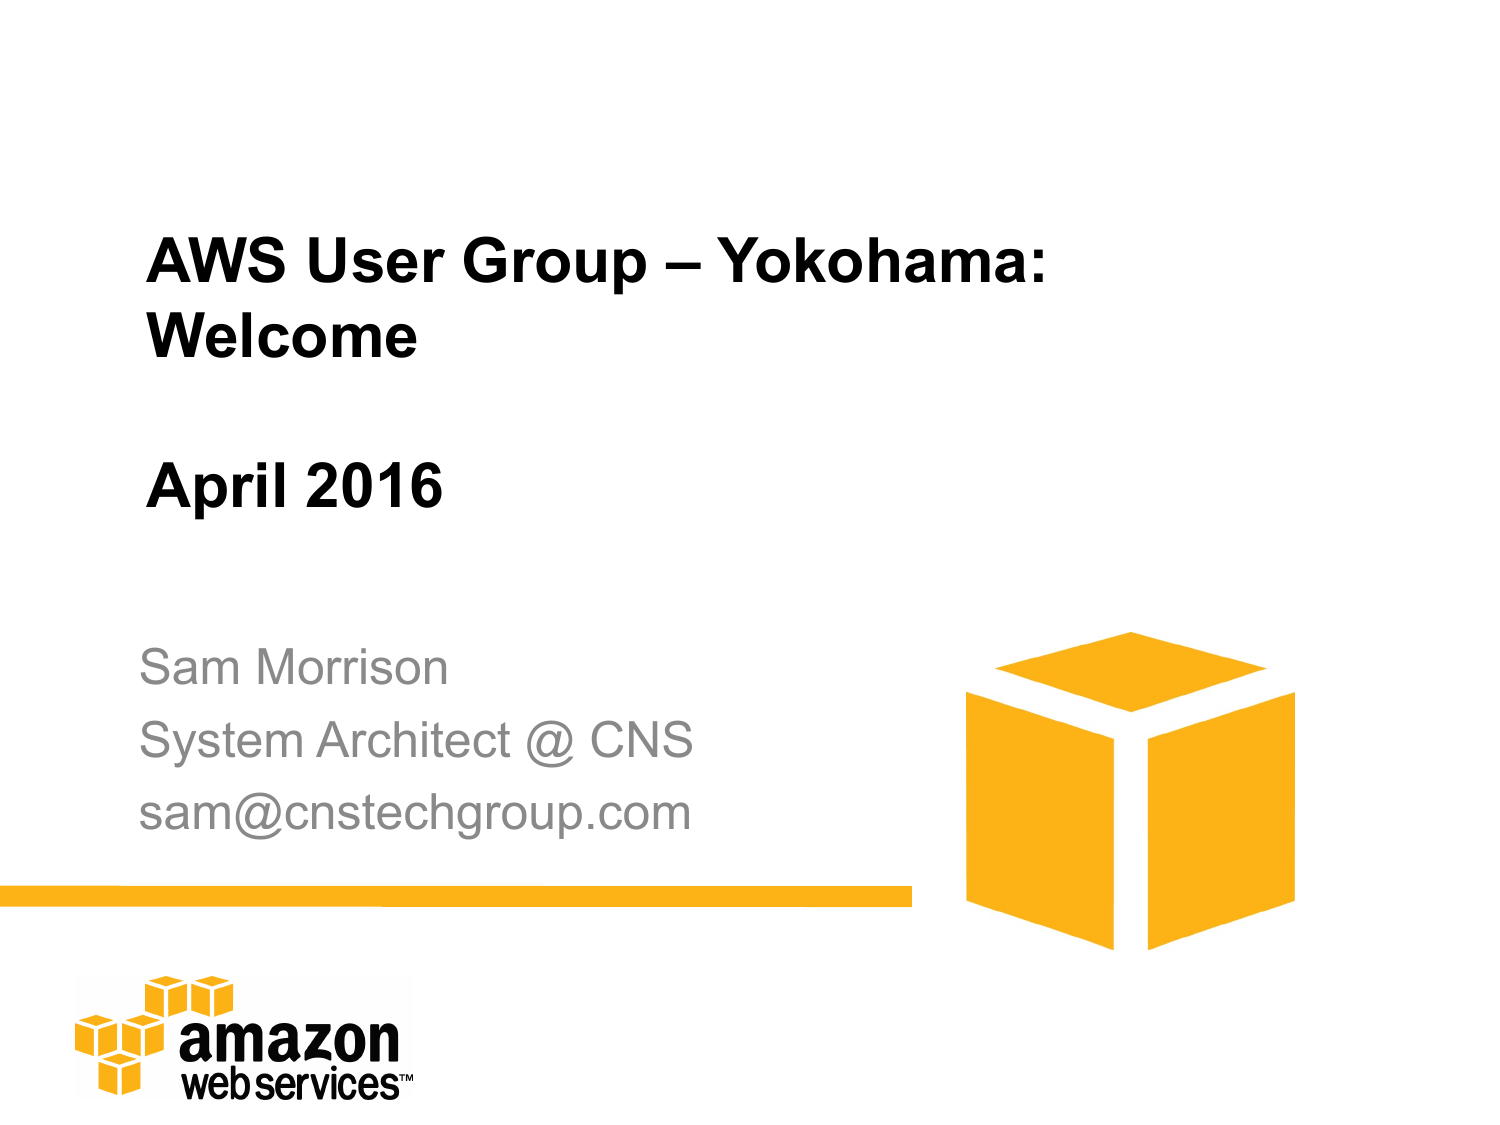

# AWS User Group – Yokohama: Welcome April 2016
Sam Morrison
System Architect @ CNS
sam@cnstechgroup.com